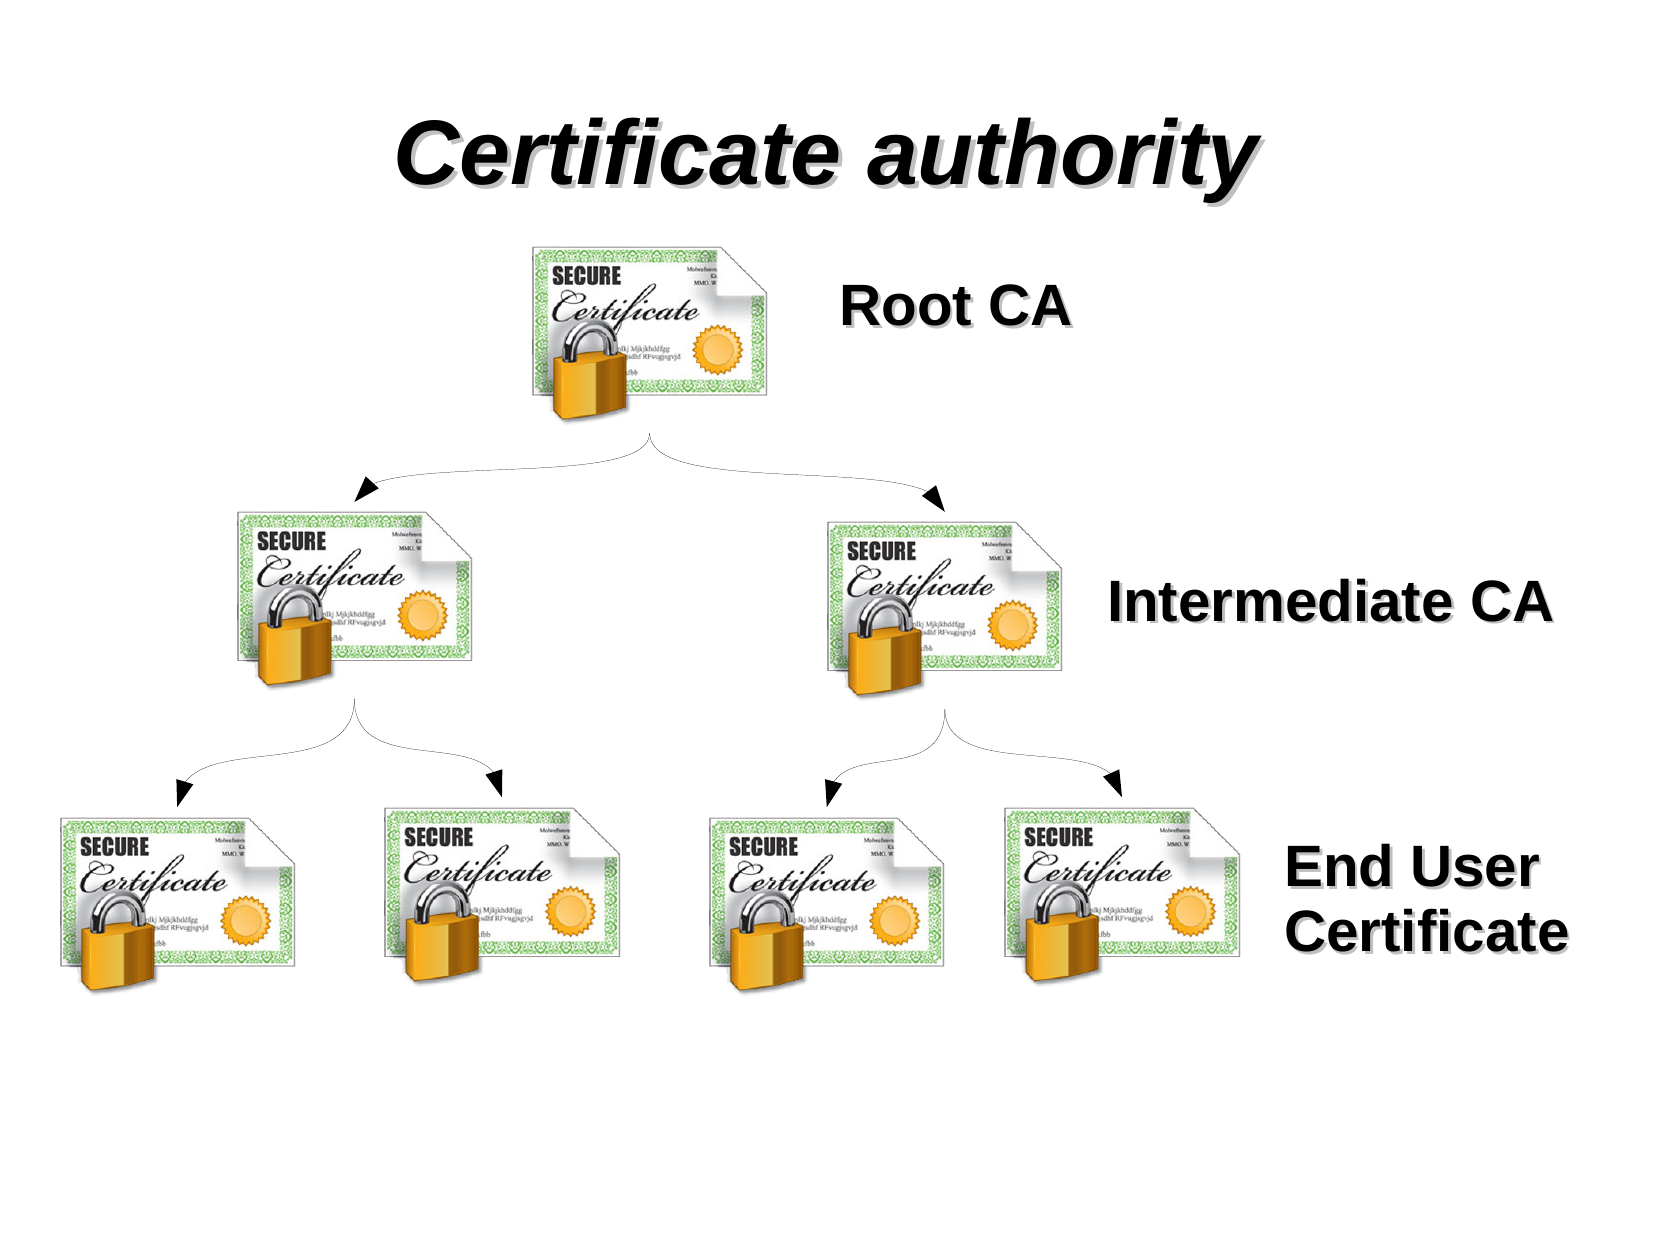

# Certificate authority
Root CA
Intermediate CA
End User
Certificate